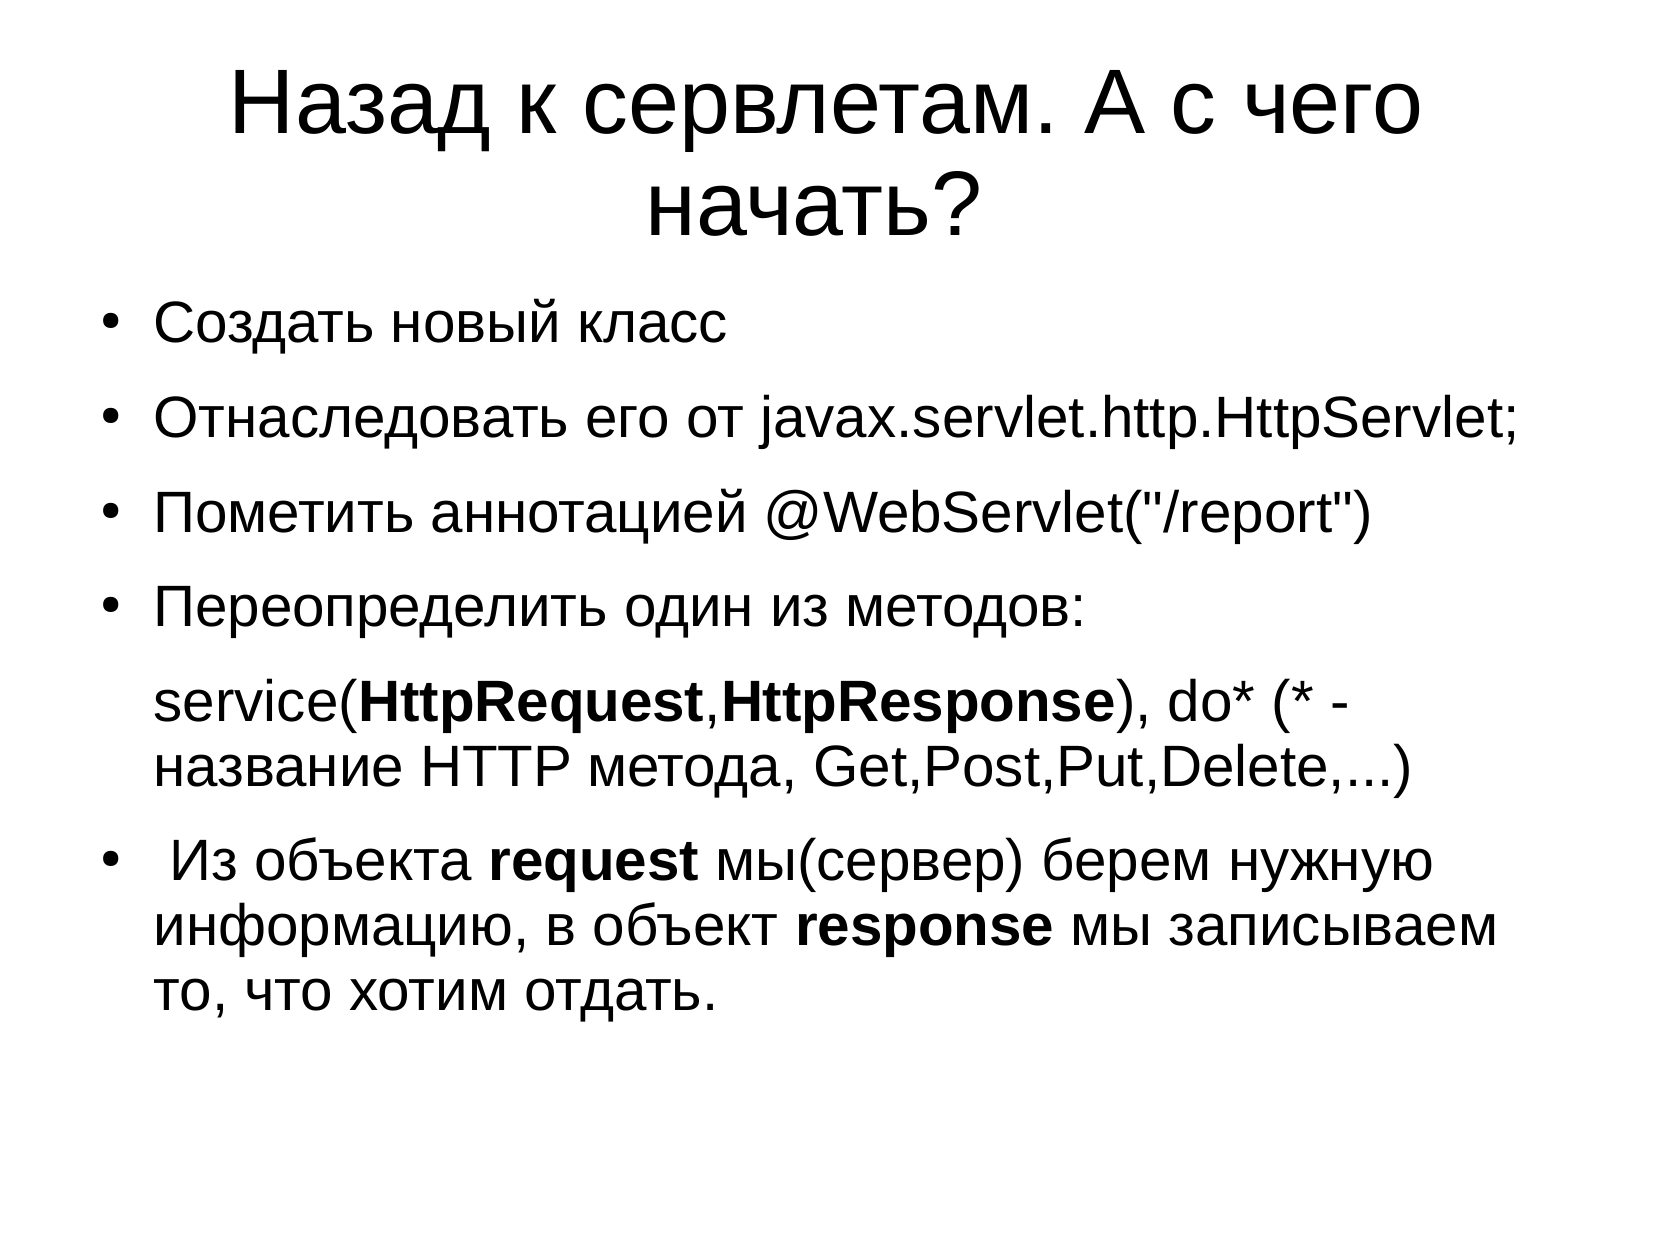

# Назад к сервлетам. А с чего начать?
Создать новый класс
Отнаследовать его от javax.servlet.http.HttpServlet;
Пометить аннотацией @WebServlet("/report")
Переопределить один из методов:
service(HttpRequest,HttpResponse), do* (* - название HTTP метода, Get,Post,Put,Delete,...)
 Из объекта request мы(сервер) берем нужную информацию, в объект response мы записываем то, что хотим отдать.